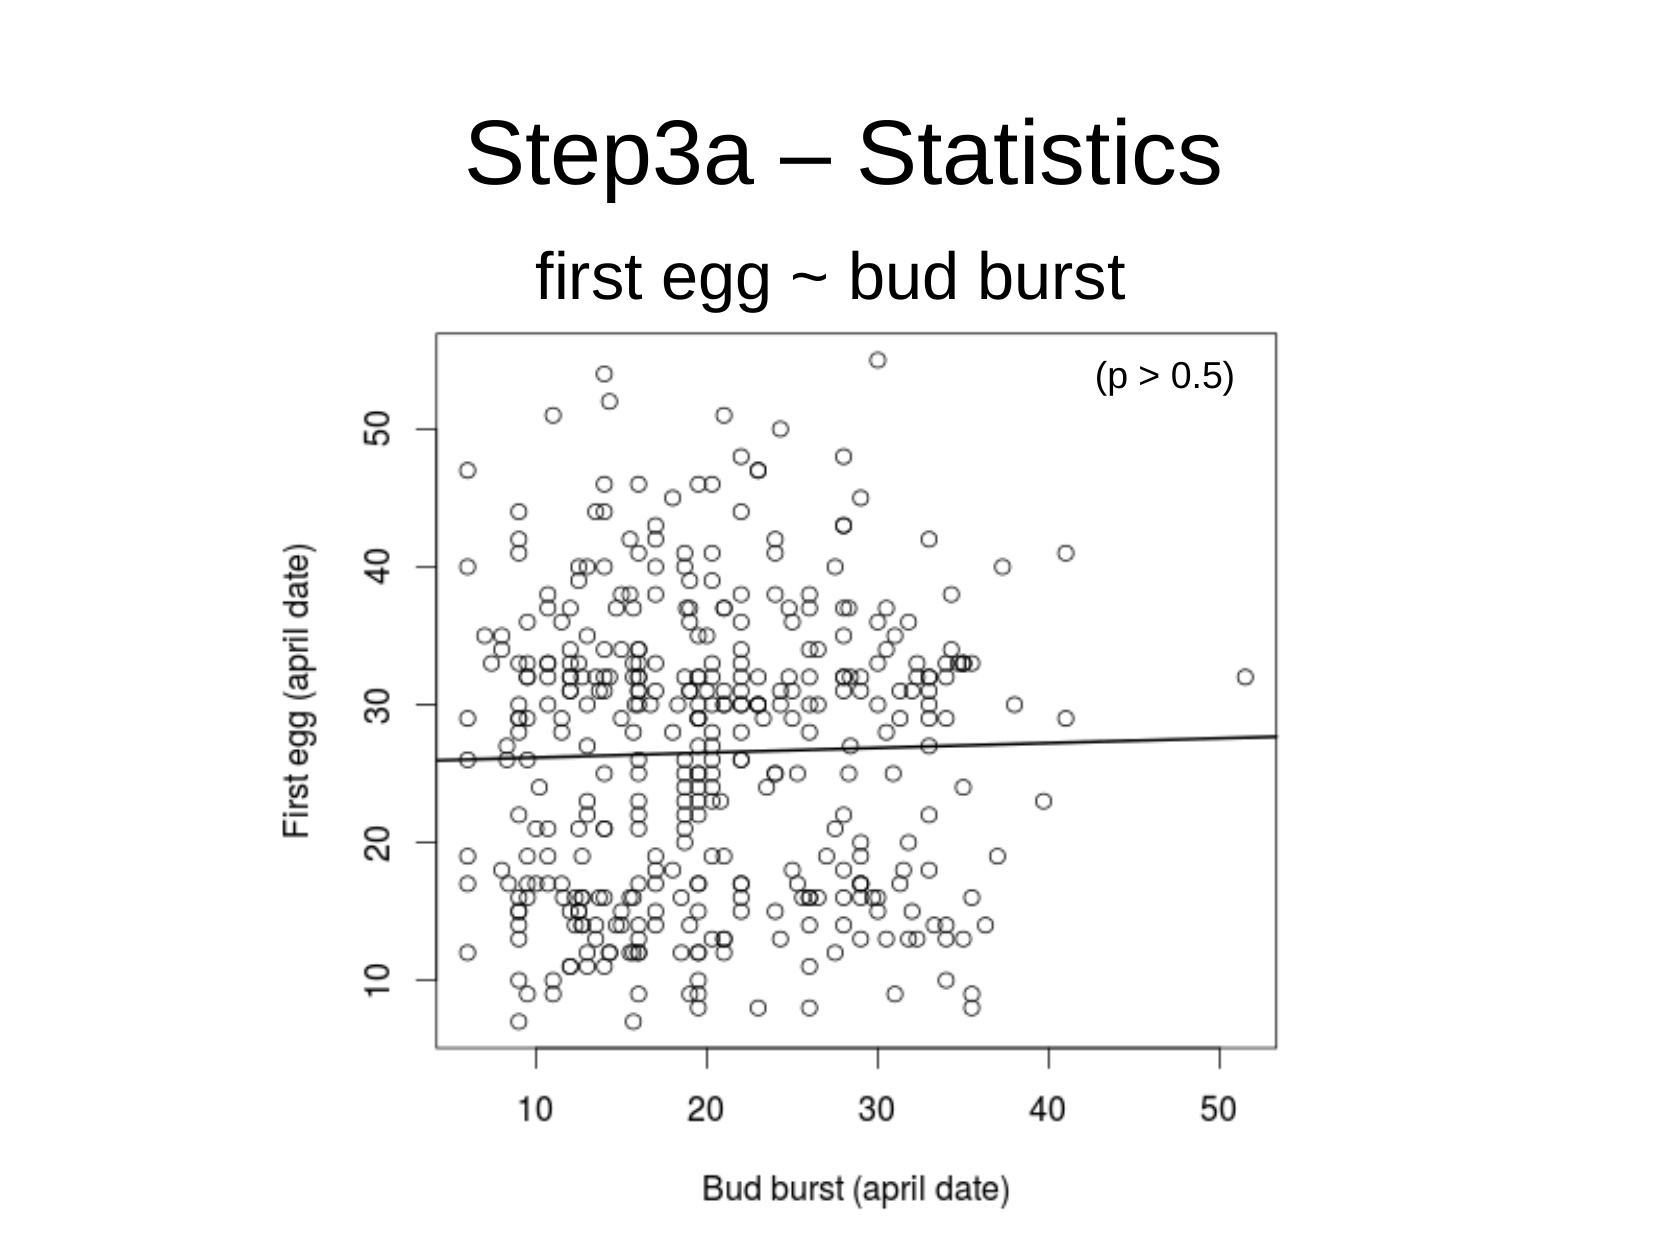

# Step3a – Statistics
first egg ~ bud burst
(p > 0.5)